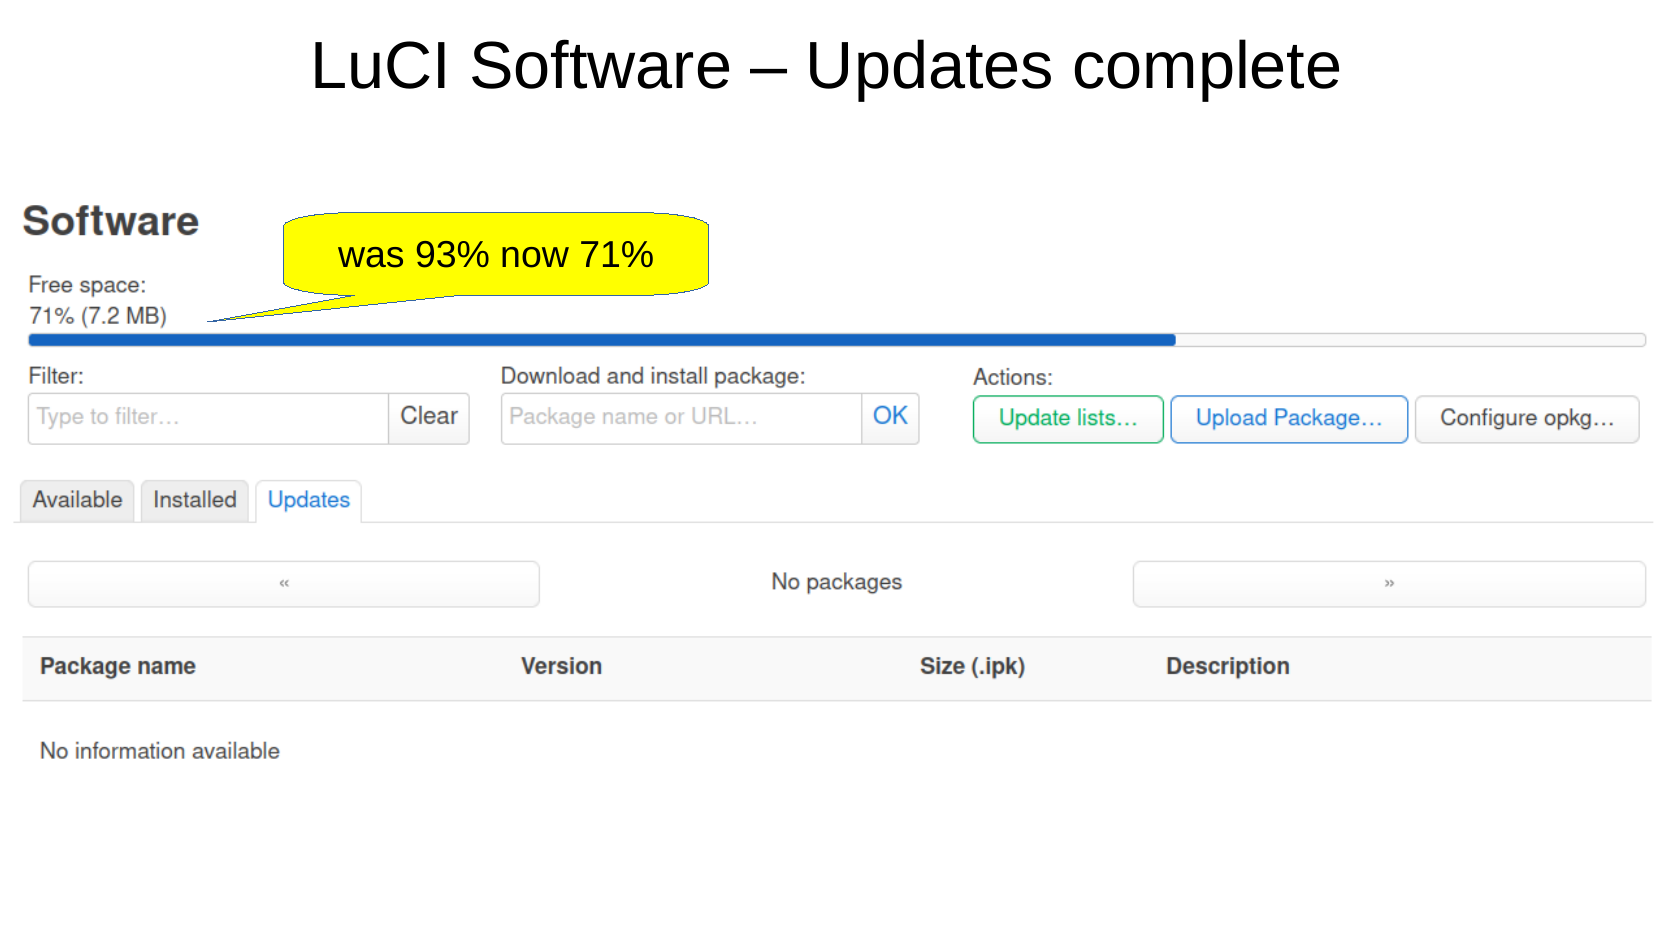

# LuCI Software – Updates complete
was 93% now 71%